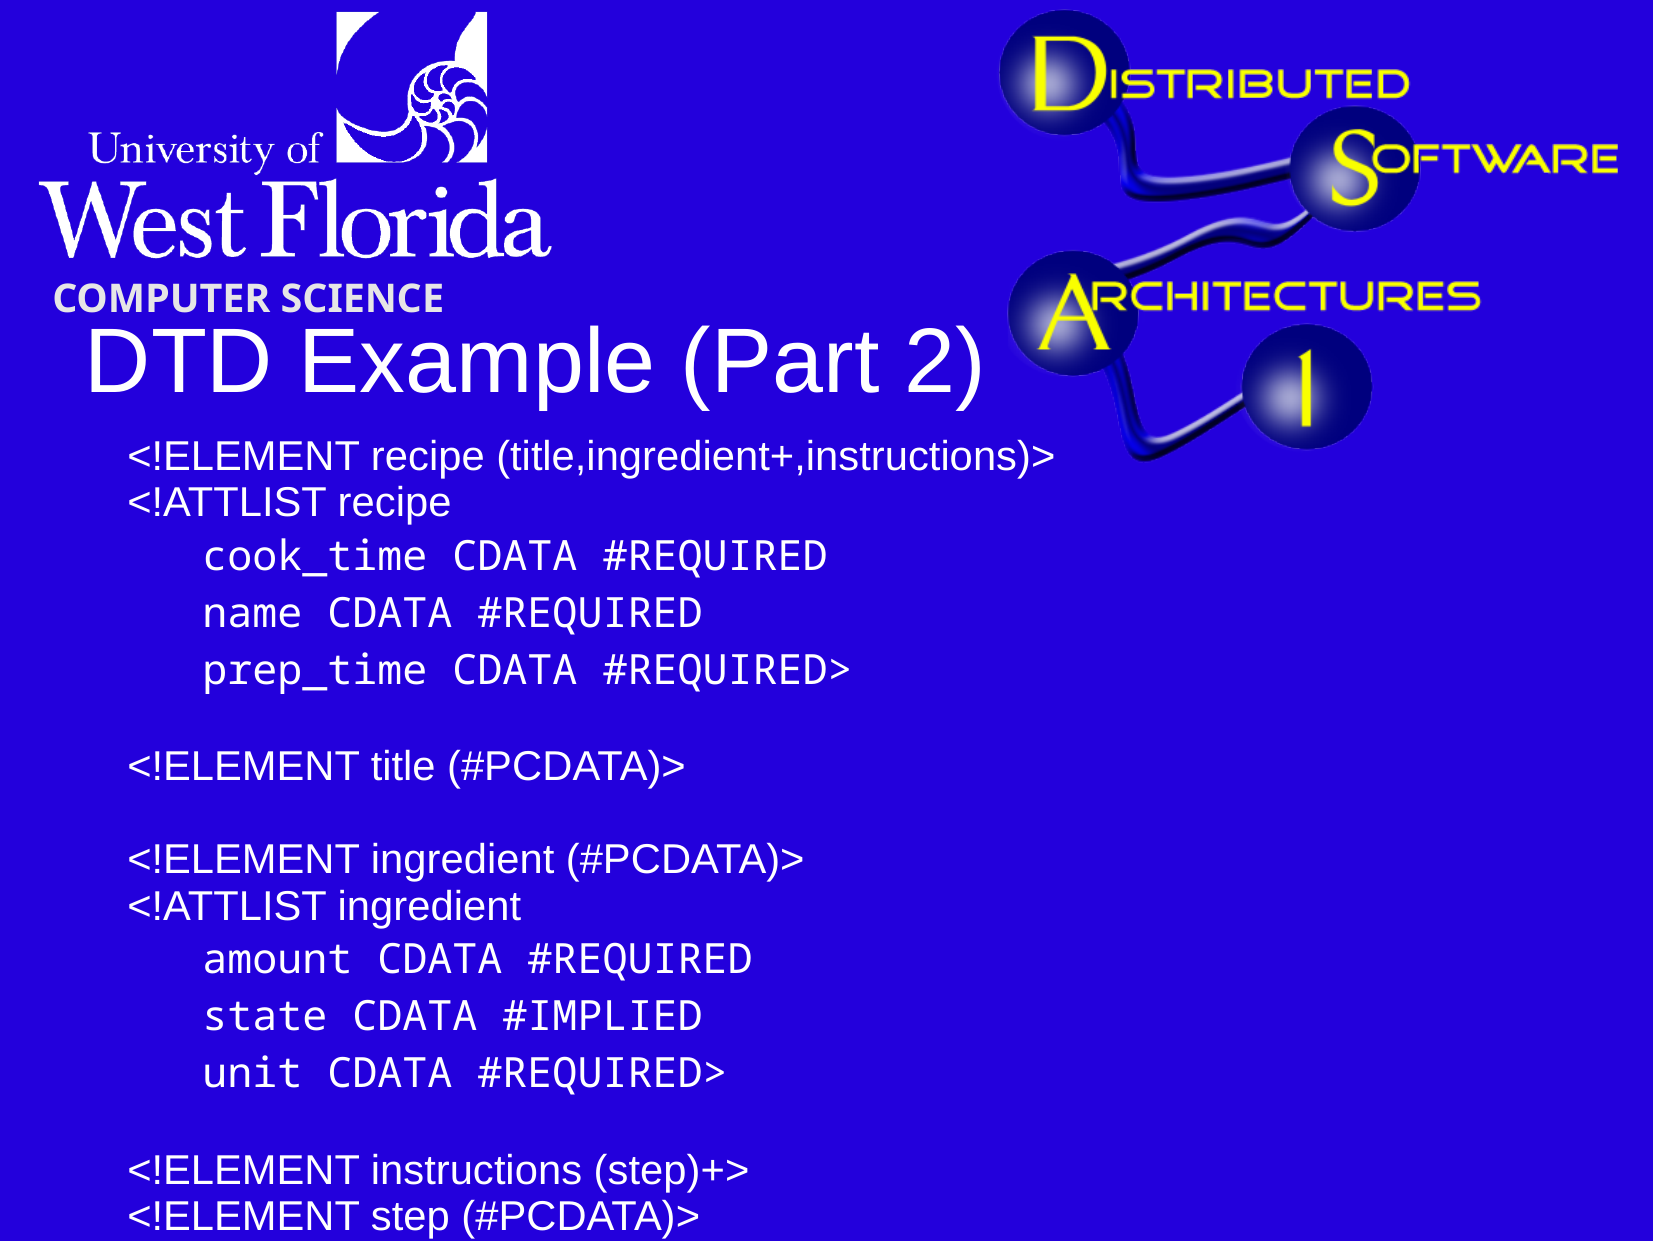

COMPUTER SCIENCE
# DTD Example (Part 2)
<!ELEMENT recipe (title,ingredient+,instructions)>
<!ATTLIST recipe
 	cook_time CDATA #REQUIRED
 	name CDATA #REQUIRED
 	prep_time CDATA #REQUIRED>
<!ELEMENT title (#PCDATA)>
<!ELEMENT ingredient (#PCDATA)>
<!ATTLIST ingredient
 	amount CDATA #REQUIRED
 	state CDATA #IMPLIED
 	unit CDATA #REQUIRED>
<!ELEMENT instructions (step)+>
<!ELEMENT step (#PCDATA)>